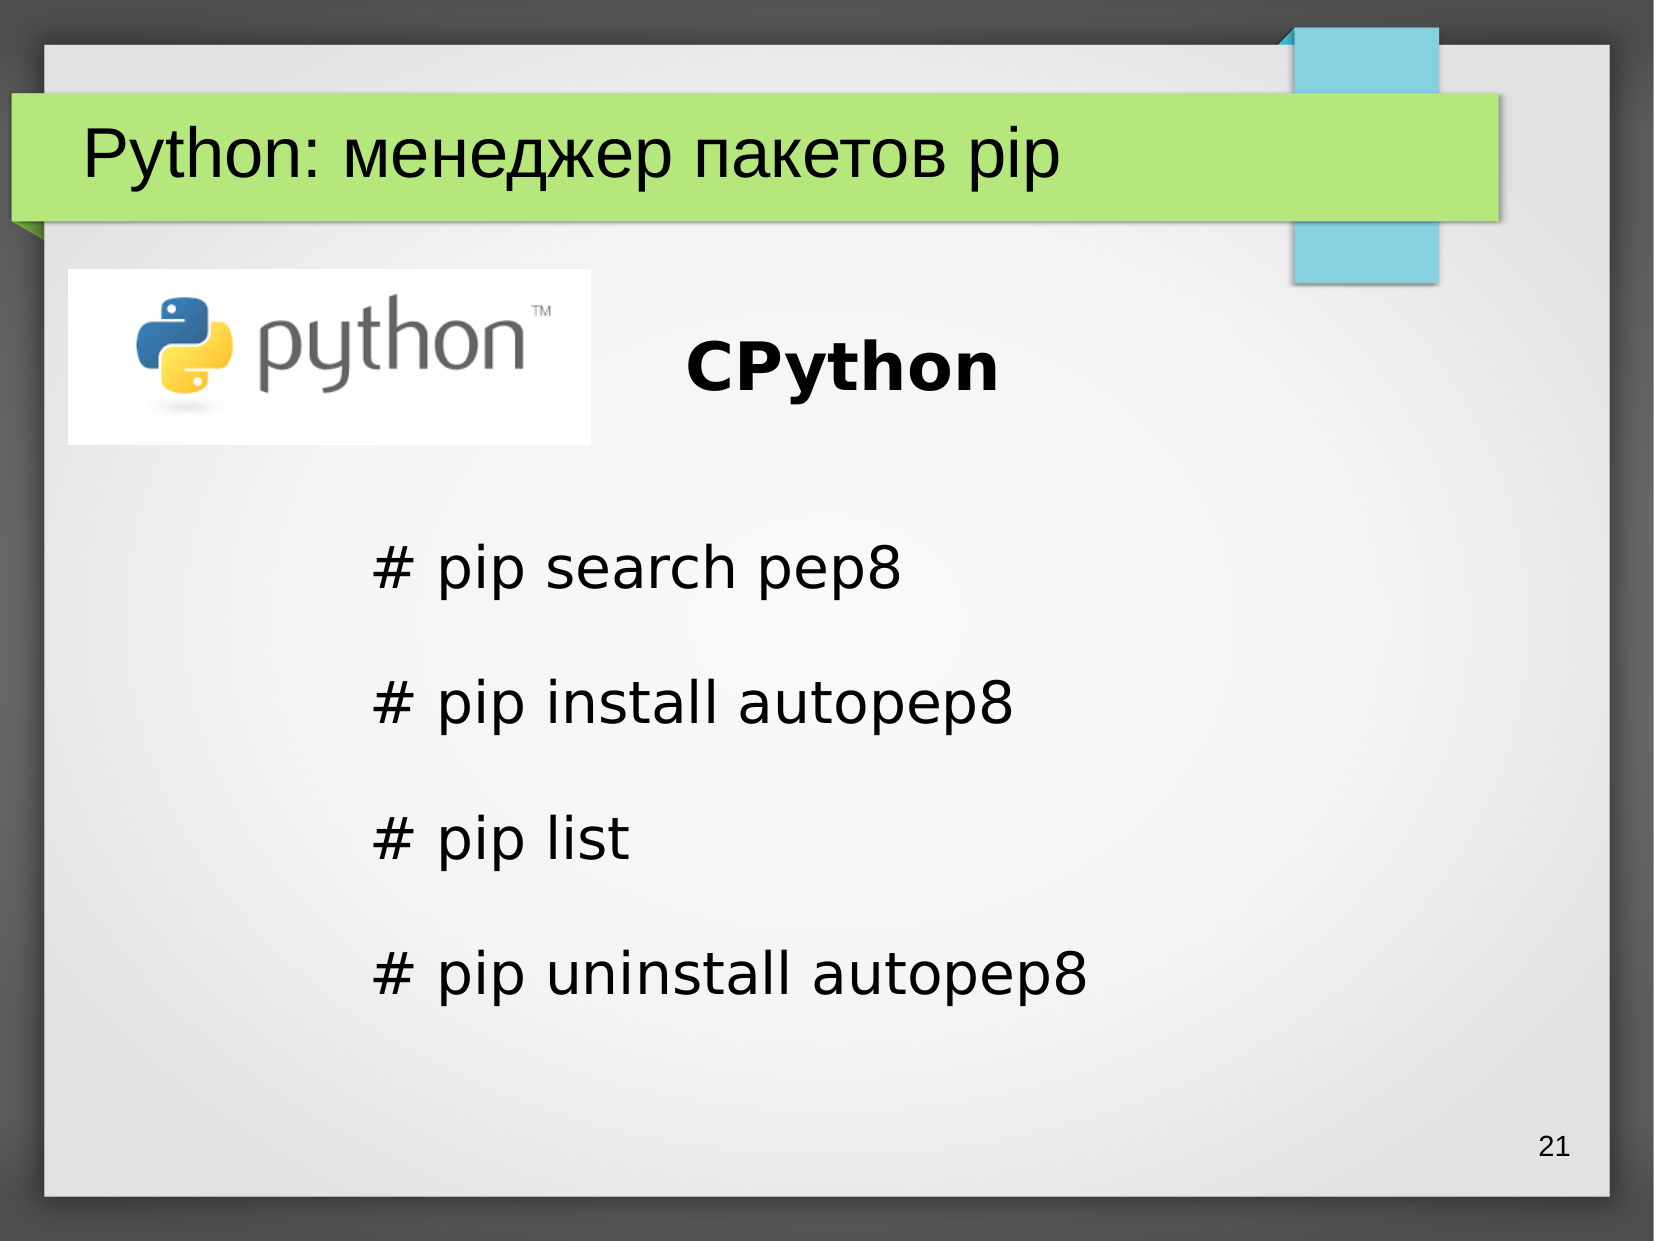

# Python: менеджер пакетов pip
CPython
# pip search pep8
# pip install autopep8
# pip list
# pip uninstall autopep8
21